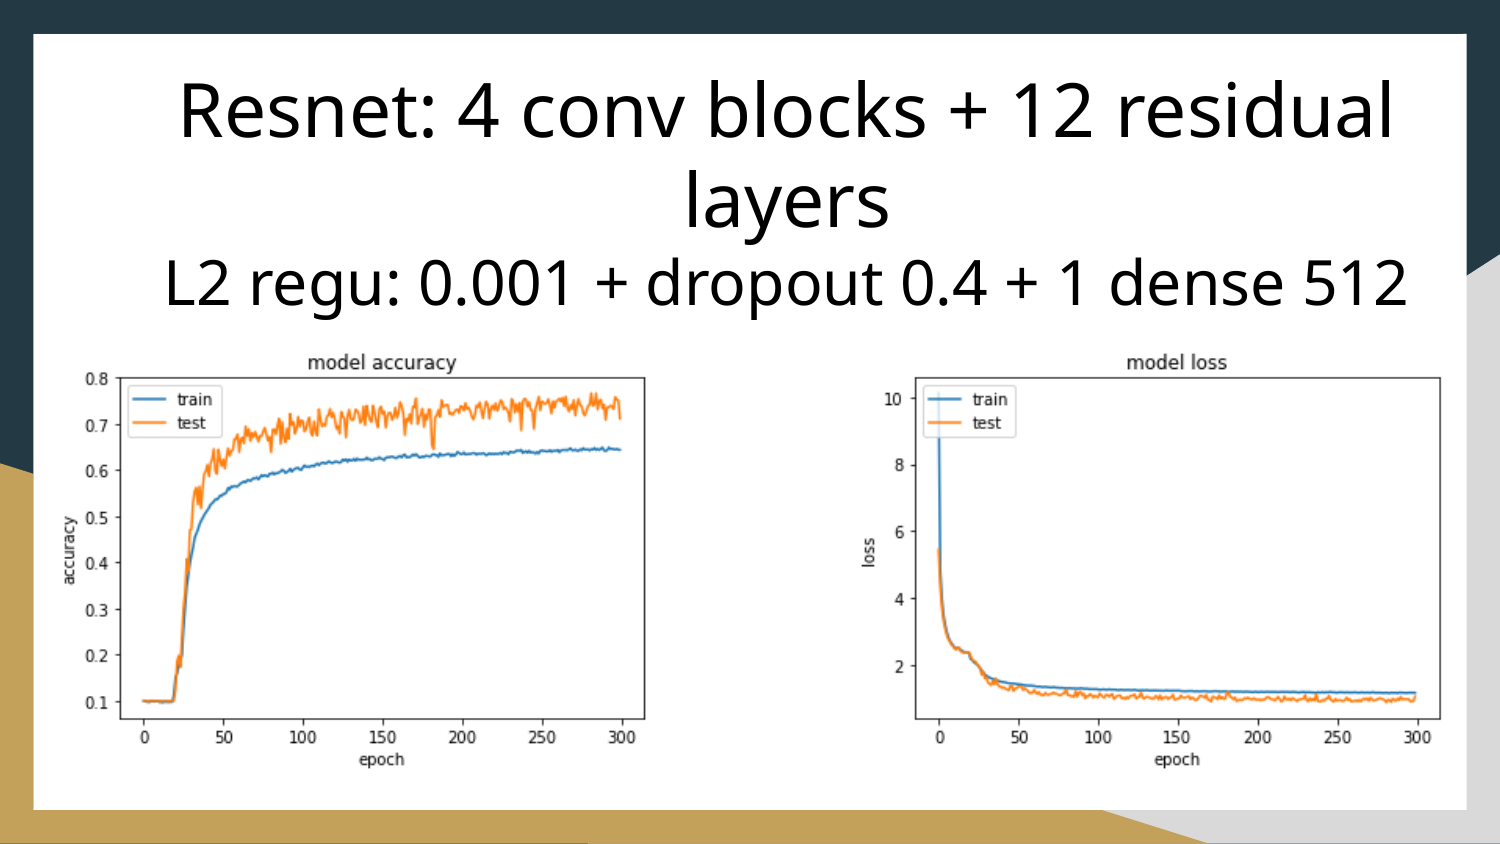

# Resnet: 4 conv blocks + 12 residual layers L2 regu: 0.001 + dropout 0.4 + 1 dense 512